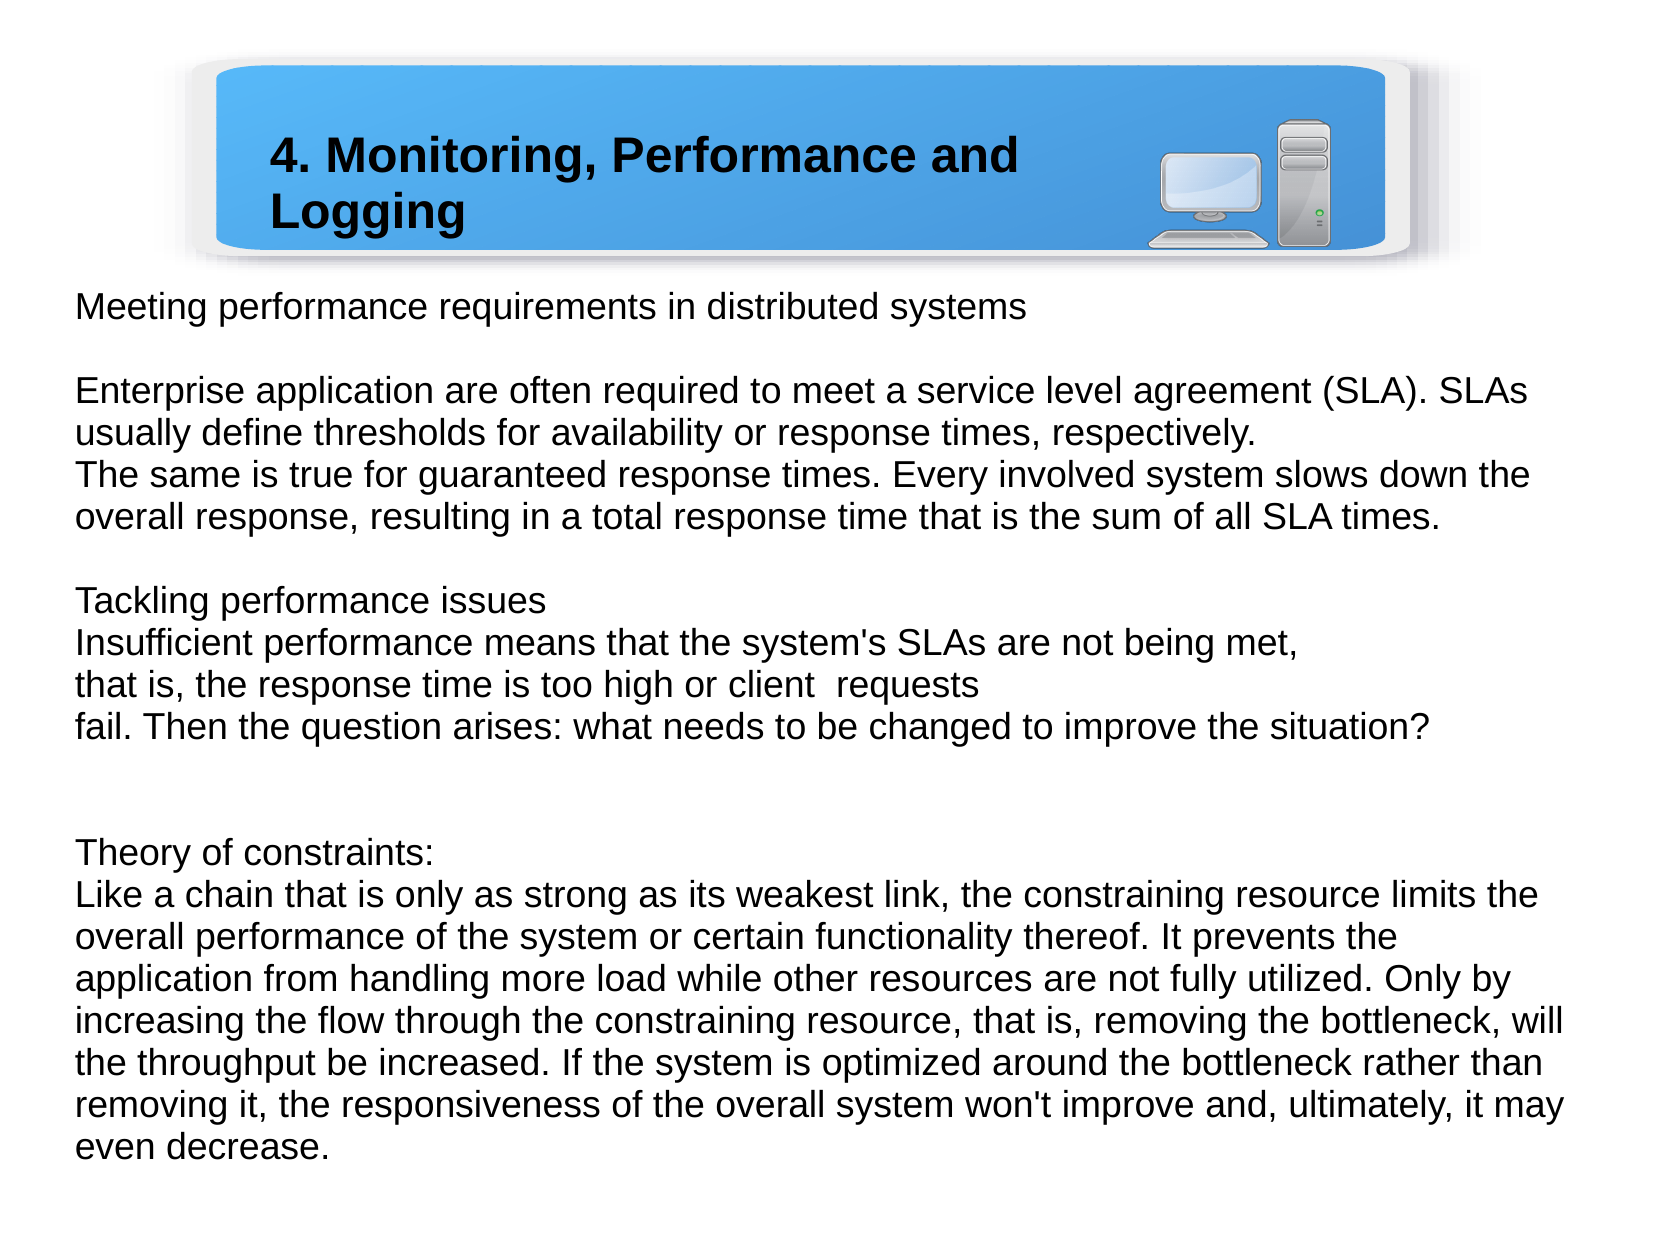

4. Monitoring, Performance and Logging
Meeting performance requirements in distributed systems
Enterprise application are often required to meet a service level agreement (SLA). SLAs
usually define thresholds for availability or response times, respectively.
The same is true for guaranteed response times. Every involved system slows down the
overall response, resulting in a total response time that is the sum of all SLA times.
Tackling performance issues
Insufficient performance means that the system's SLAs are not being met,
that is, the response time is too high or client requests
fail. Then the question arises: what needs to be changed to improve the situation?
Theory of constraints:
Like a chain that is only as strong as its weakest link, the constraining resource limits the
overall performance of the system or certain functionality thereof. It prevents the
application from handling more load while other resources are not fully utilized. Only by
increasing the flow through the constraining resource, that is, removing the bottleneck, will
the throughput be increased. If the system is optimized around the bottleneck rather than
removing it, the responsiveness of the overall system won't improve and, ultimately, it may
even decrease.